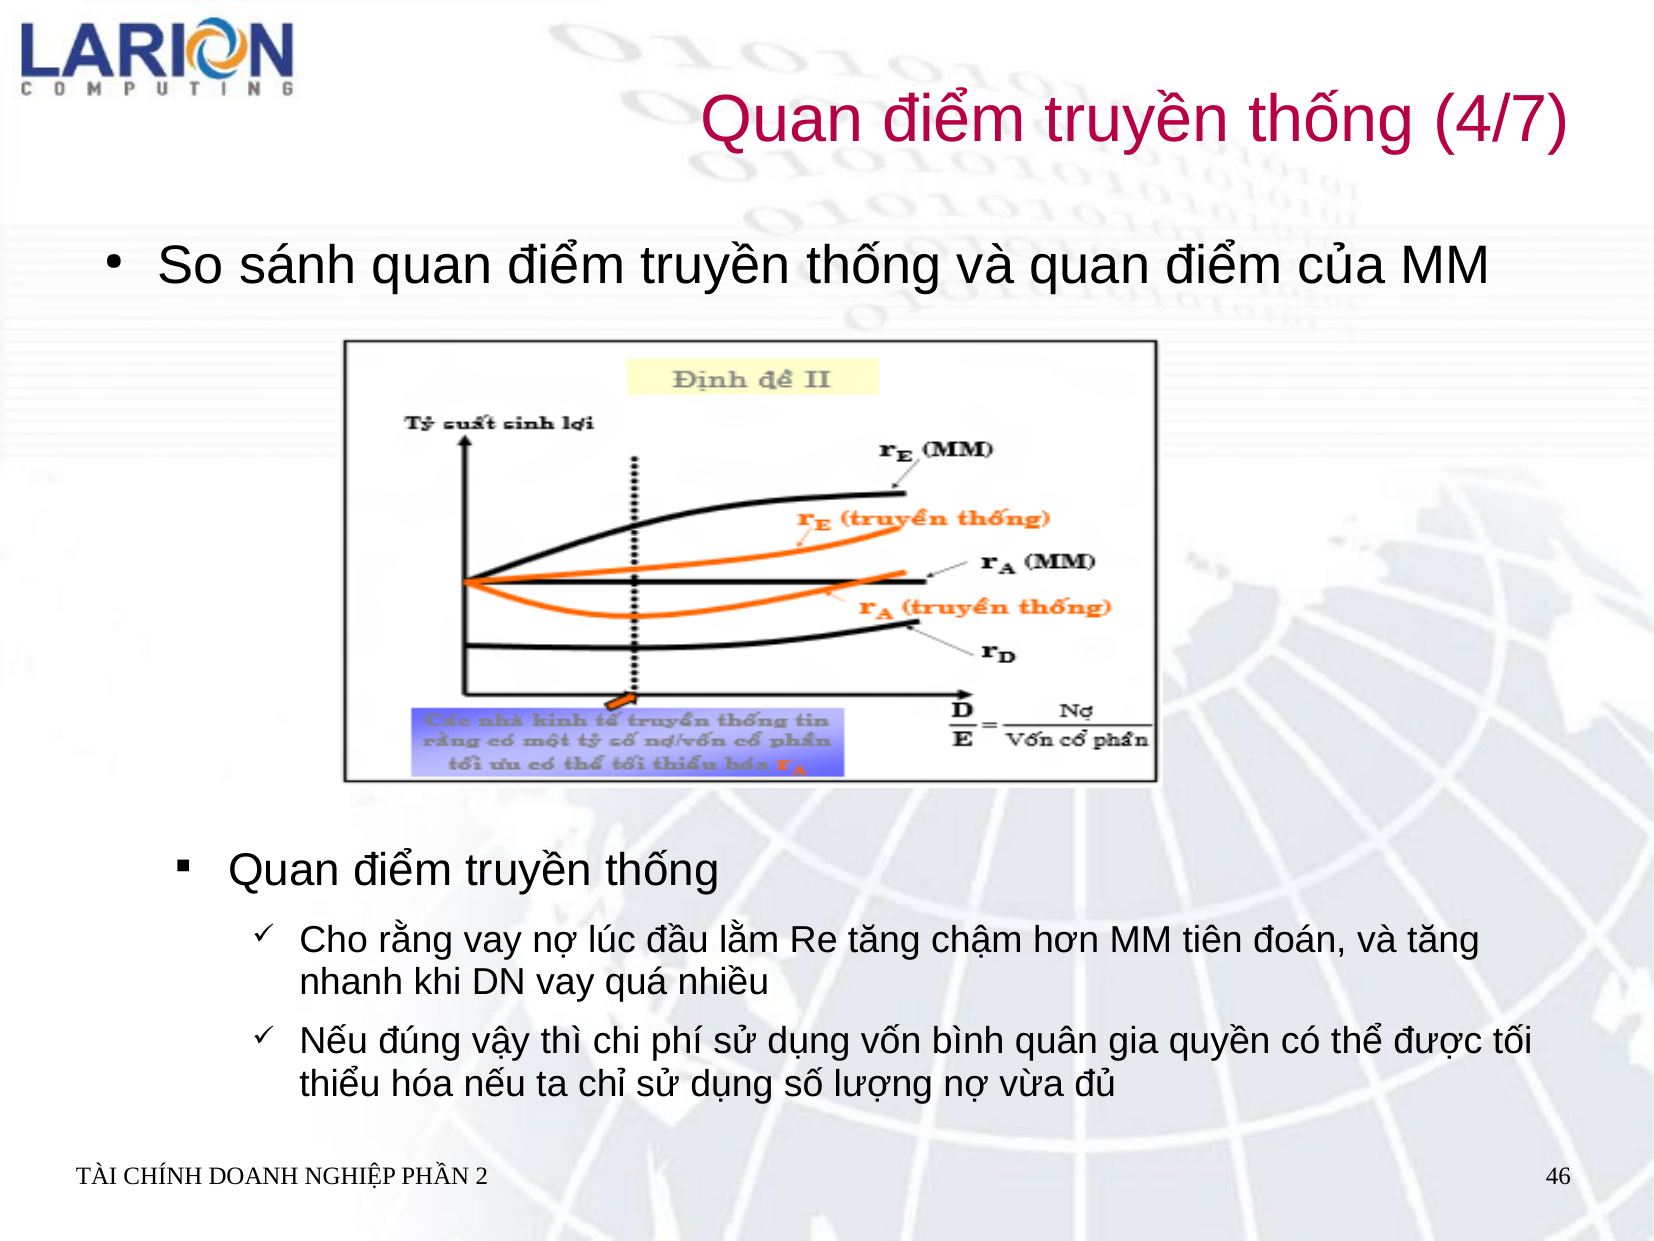

# Quan điểm truyền thống (4/7)
So sánh quan điểm truyền thống và quan điểm của MM
Quan điểm truyền thống
Cho rằng vay nợ lúc đầu lằm Re tăng chậm hơn MM tiên đoán, và tăng nhanh khi DN vay quá nhiều
Nếu đúng vậy thì chi phí sử dụng vốn bình quân gia quyền có thể được tối thiểu hóa nếu ta chỉ sử dụng số lượng nợ vừa đủ
TÀI CHÍNH DOANH NGHIỆP PHẦN 2
46